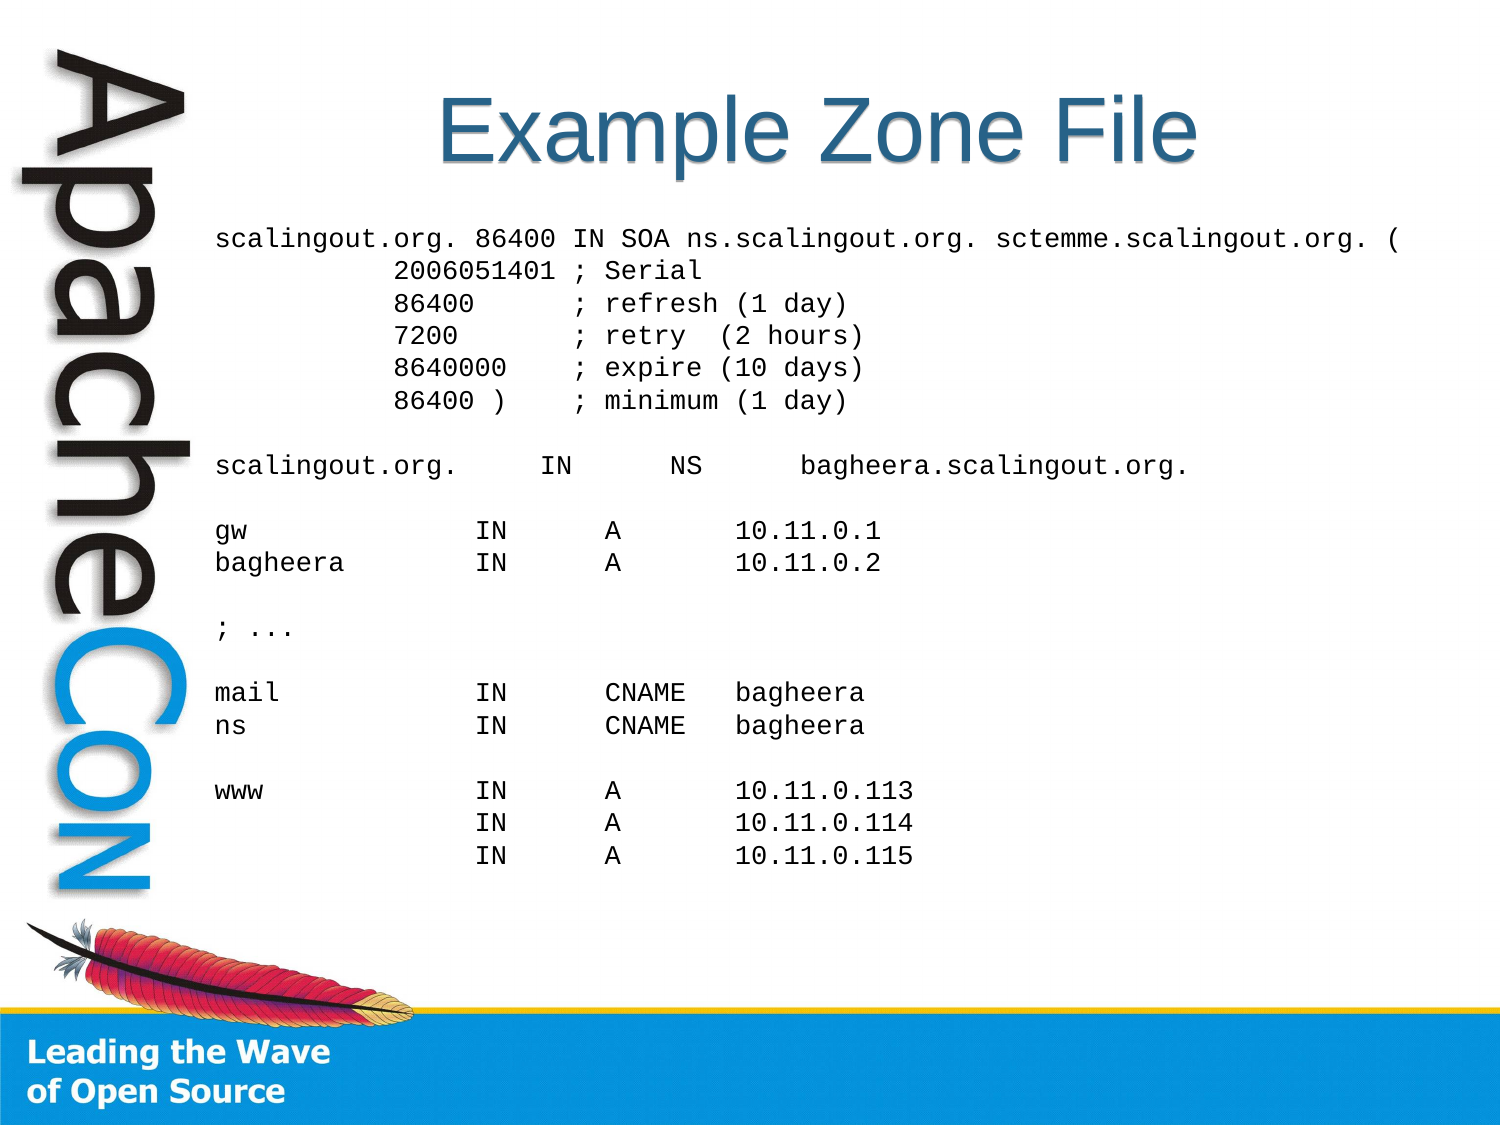

# Example Zone File
scalingout.org. 86400 IN SOA ns.scalingout.org. sctemme.scalingout.org. (
 2006051401 ; Serial
 86400 ; refresh (1 day)
 7200 ; retry (2 hours)
 8640000 ; expire (10 days)
 86400 ) ; minimum (1 day)
scalingout.org. IN NS bagheera.scalingout.org.
gw IN A 10.11.0.1
bagheera IN A 10.11.0.2
; ...
mail IN CNAME bagheera
ns IN CNAME bagheera
www IN A 10.11.0.113
 IN A 10.11.0.114
 IN A 10.11.0.115